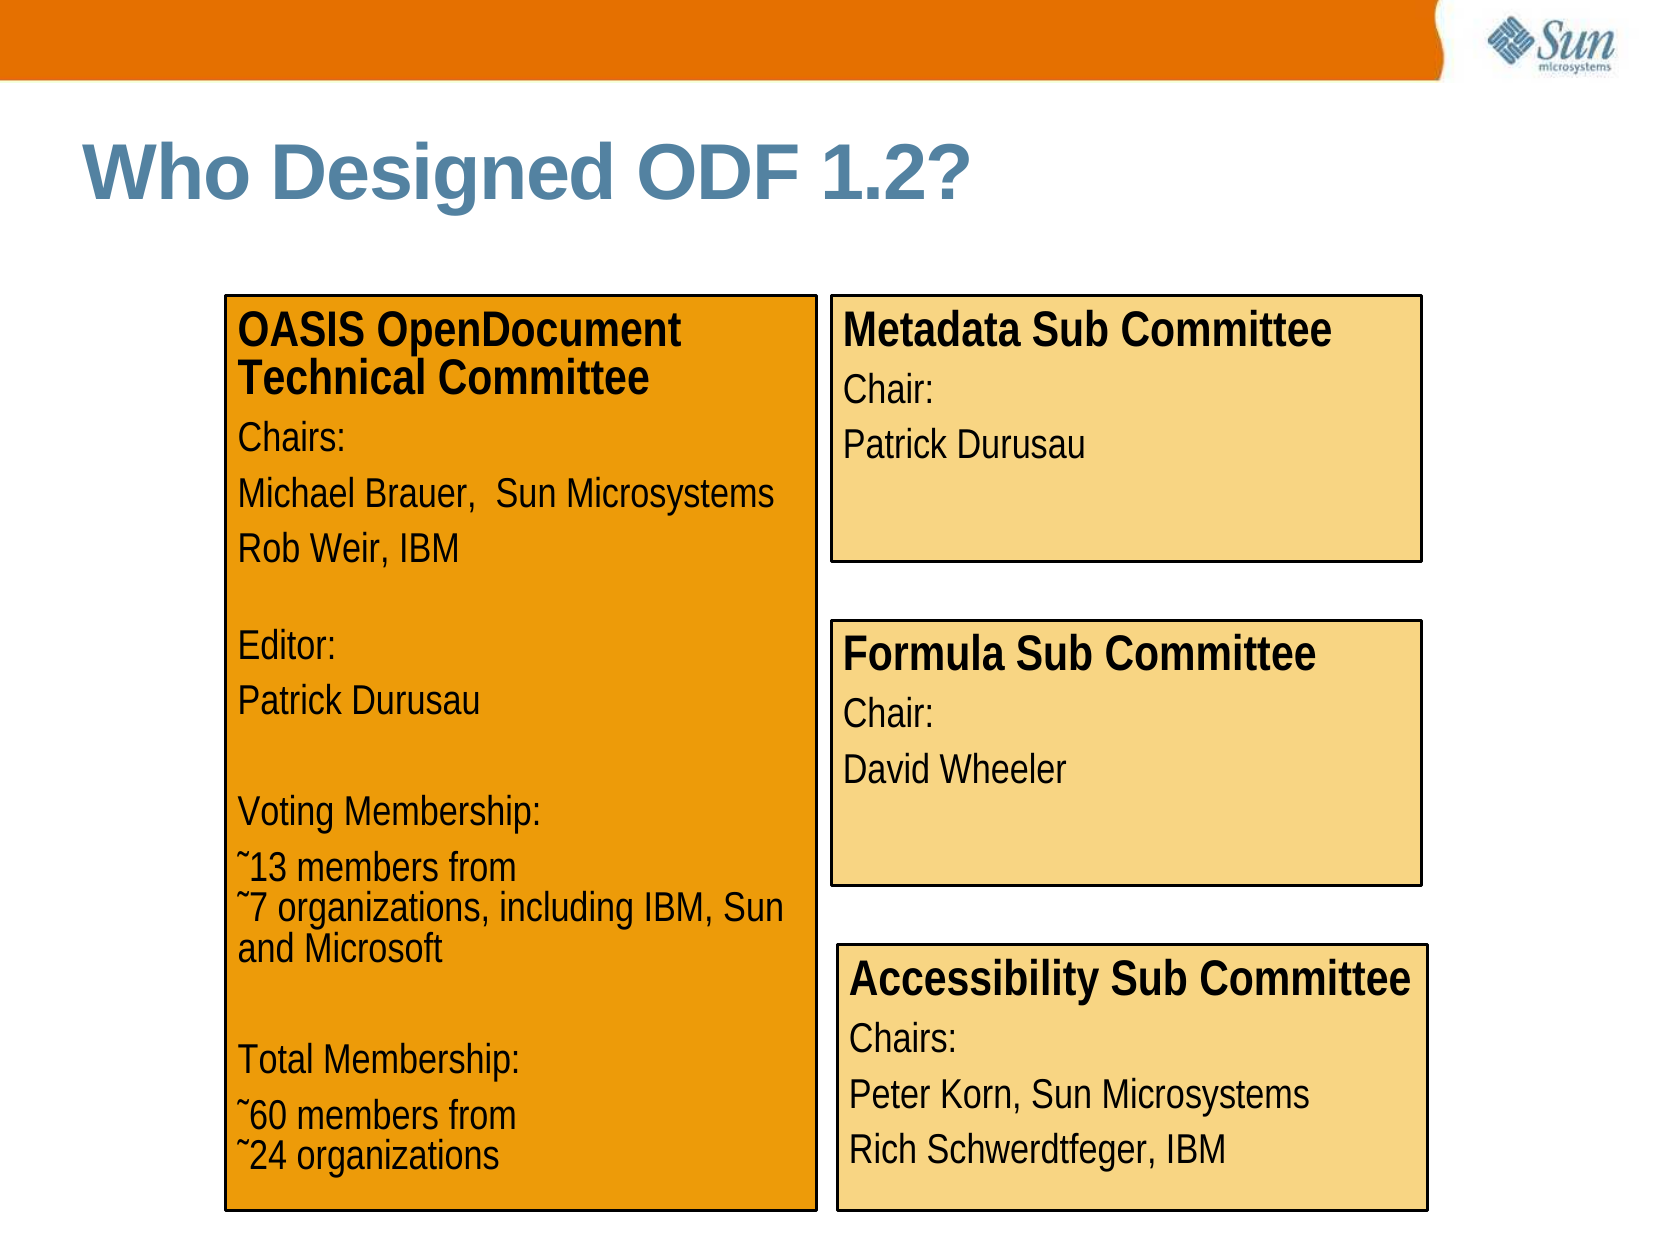

# Who Designed ODF 1.2?
OASIS OpenDocument
Technical Committee
Chairs:
Michael Brauer, Sun Microsystems
Rob Weir, IBM
Editor:
Patrick Durusau
Voting Membership:
˜13 members from
˜7 organizations, including IBM, Sun
and Microsoft
Total Membership:
˜60 members from
˜24 organizations
Metadata Sub Committee
Chair:
Patrick Durusau
Formula Sub Committee
Chair:
David Wheeler
Accessibility Sub Committee
Chairs:
Peter Korn, Sun Microsystems
Rich Schwerdtfeger, IBM